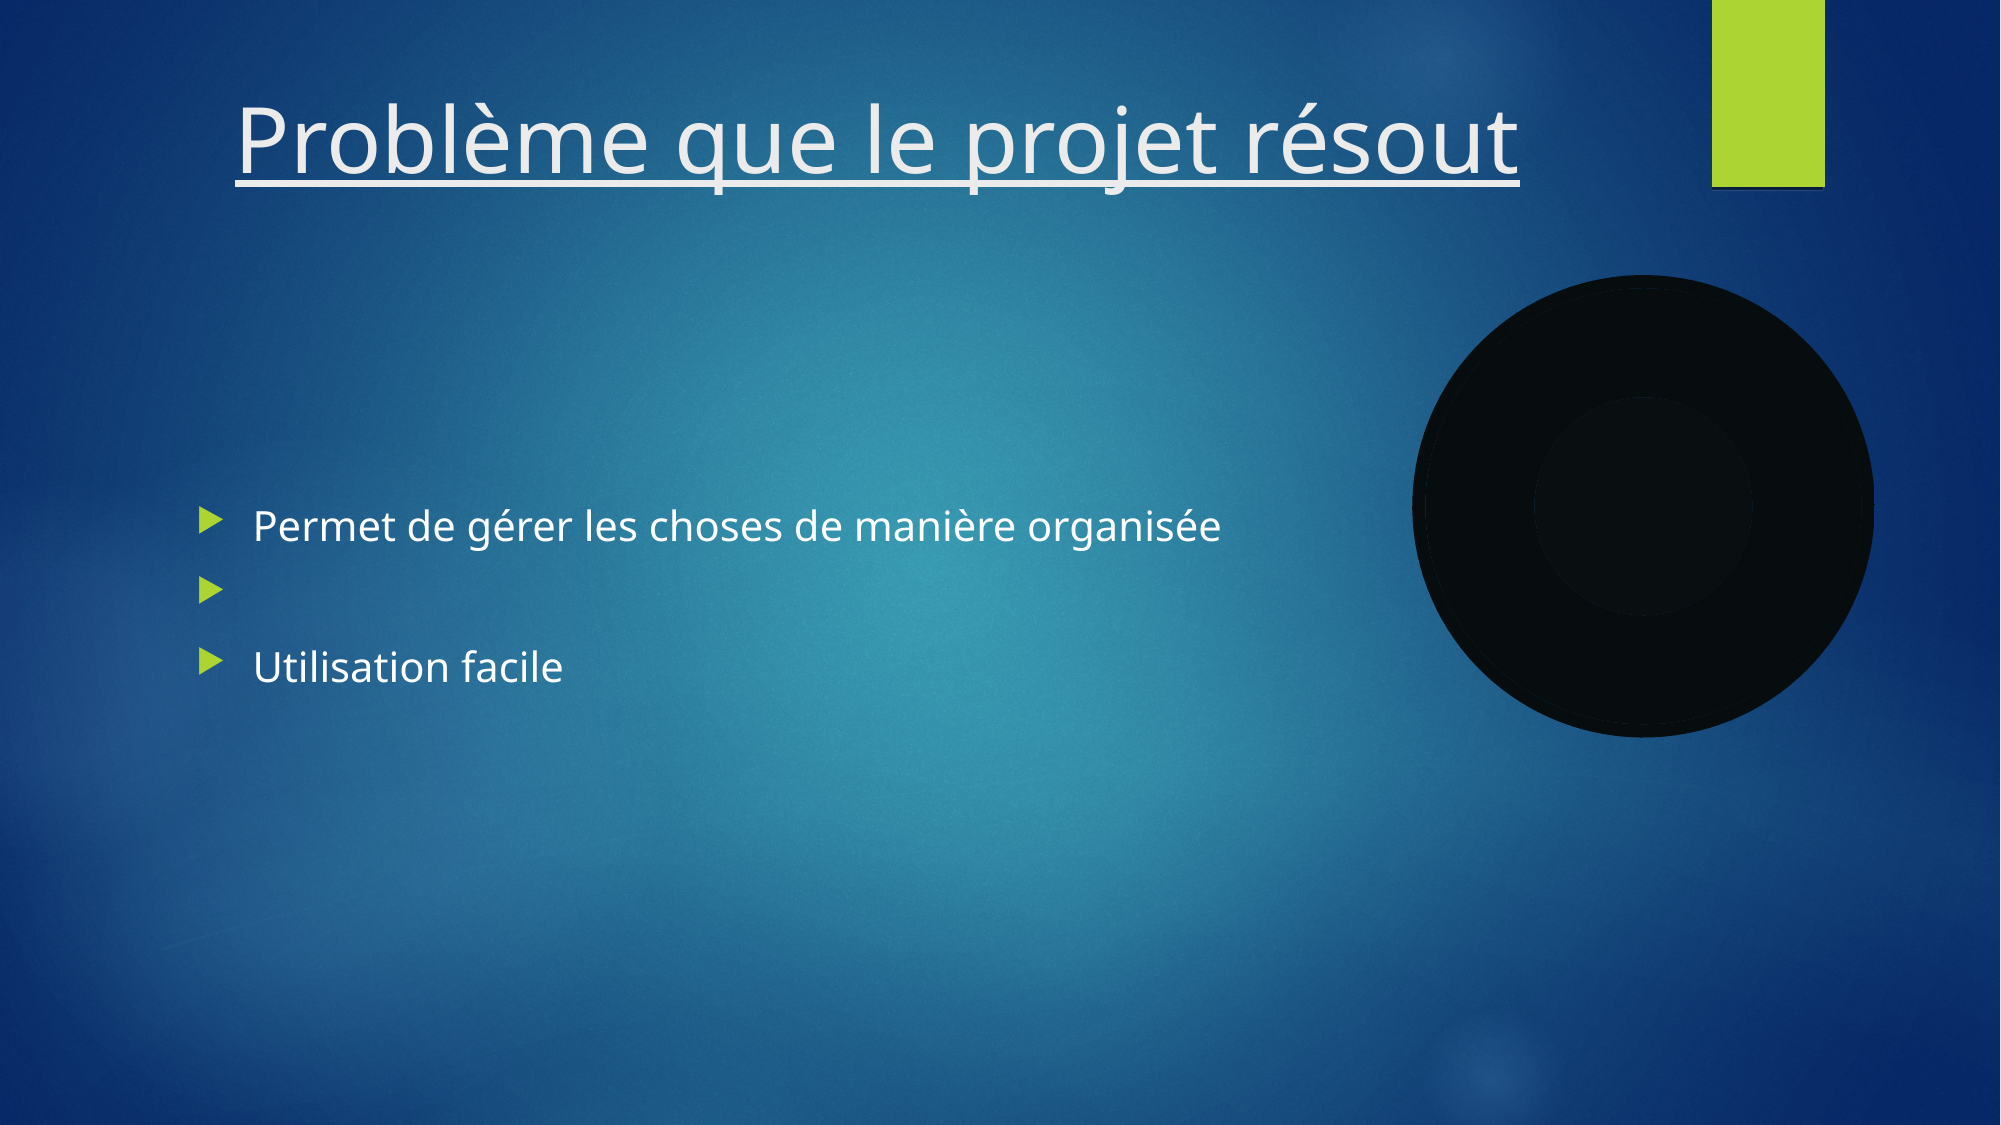

# Problème que le projet résout
Permet de gérer les choses de manière organisée
Utilisation facile